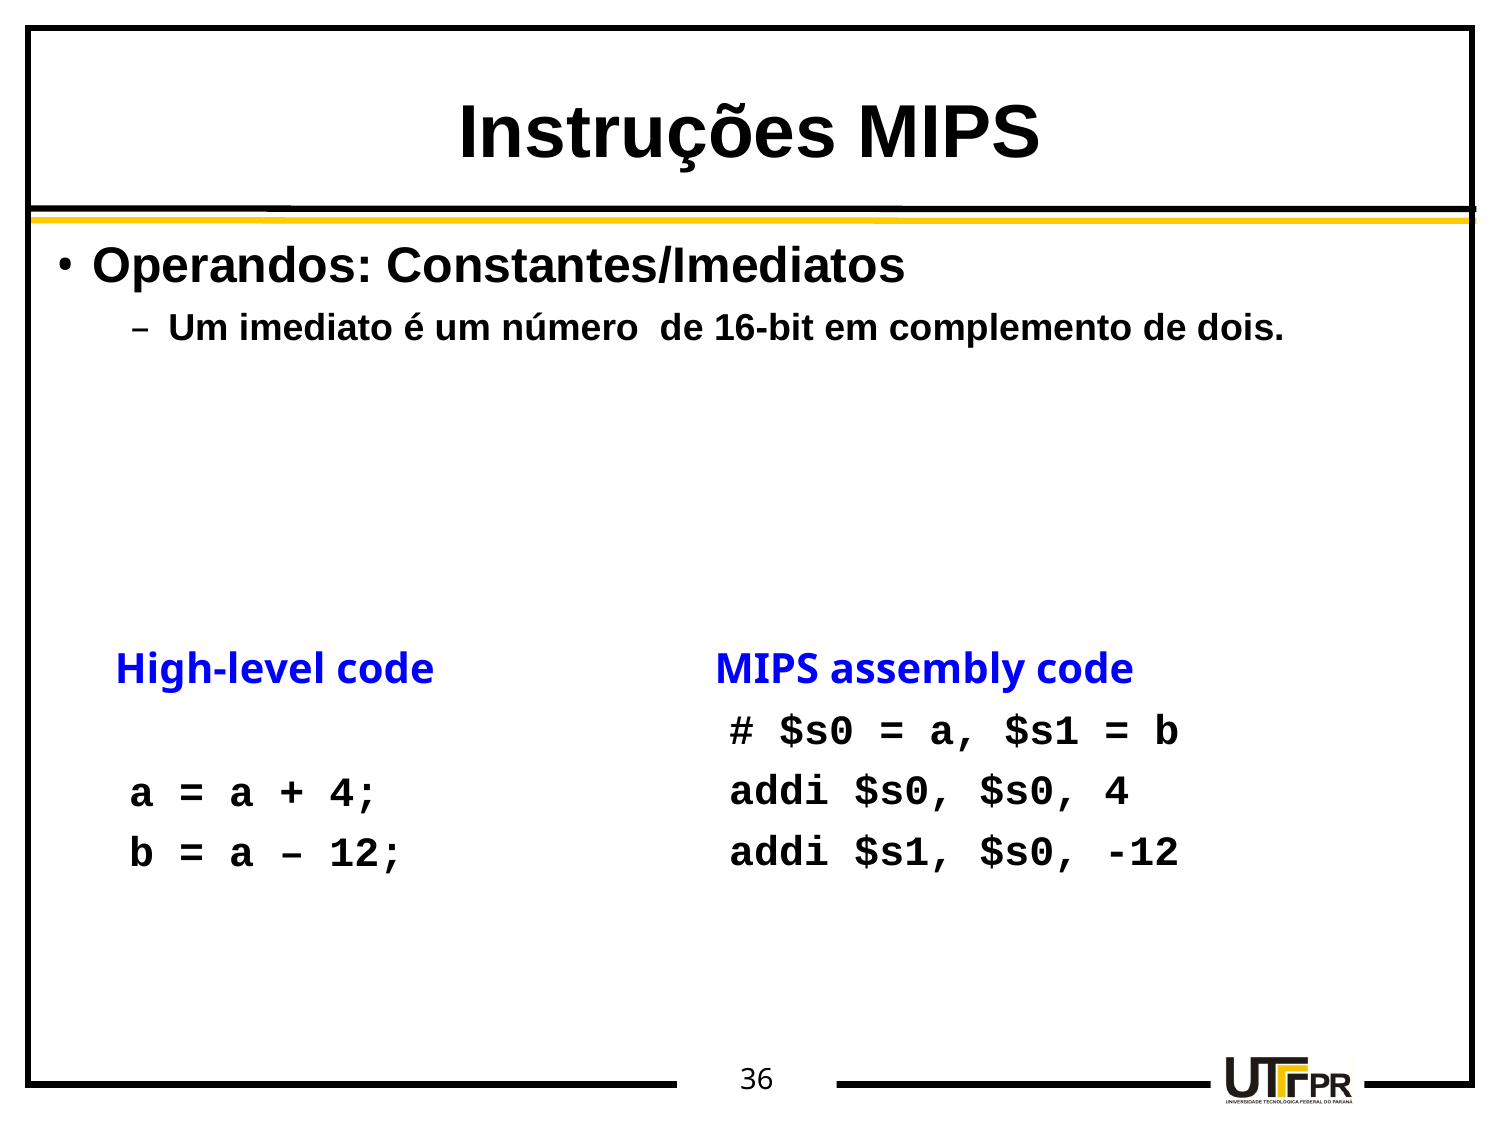

Instruções MIPS
# Operandos: Constantes/Imediatos
Um imediato é um número de 16-bit em complemento de dois.
High-level code
a = a + 4;
b = a – 12;
MIPS assembly code
# $s0 = a, $s1 = b
addi $s0, $s0, 4
addi $s1, $s0, -12